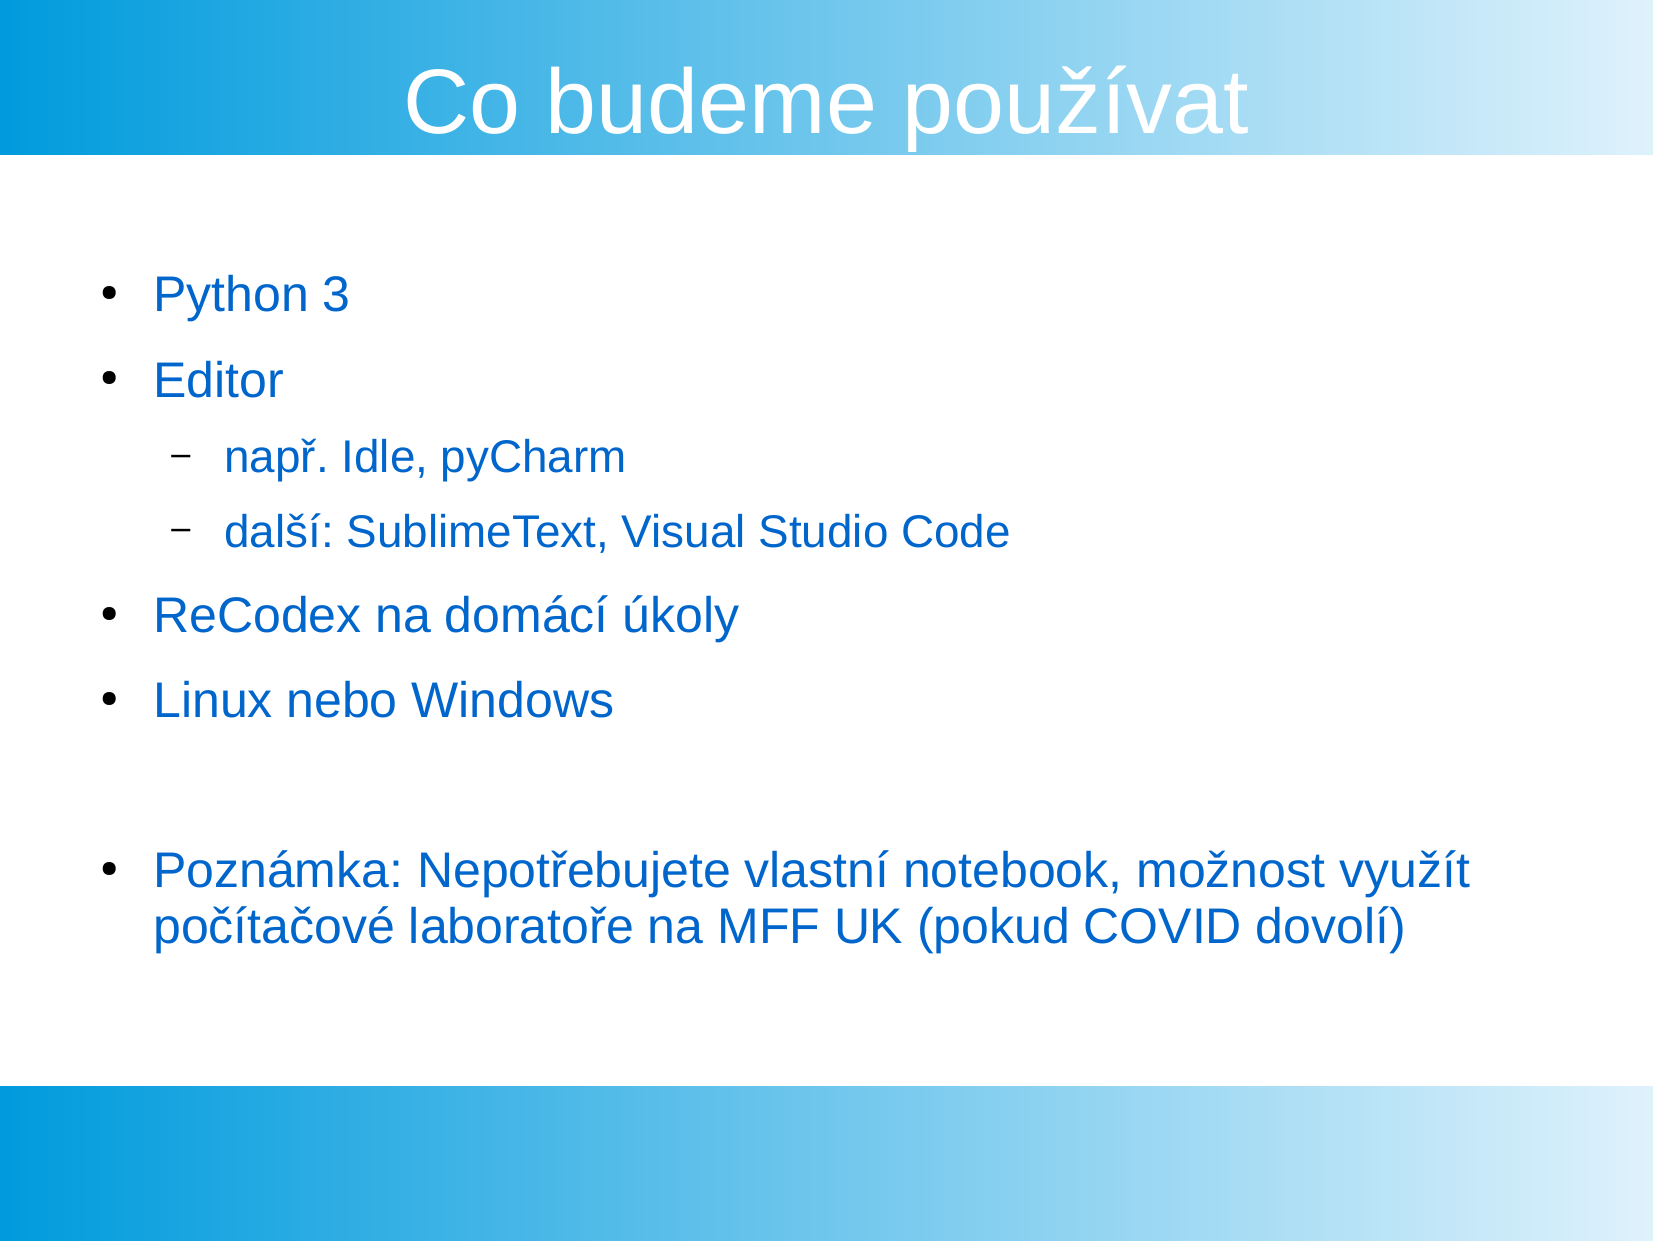

# Co budeme používat
Python 3
Editor
např. Idle, pyCharm
další: SublimeText, Visual Studio Code
ReCodex na domácí úkoly
Linux nebo Windows
Poznámka: Nepotřebujete vlastní notebook, možnost využít počítačové laboratoře na MFF UK (pokud COVID dovolí)